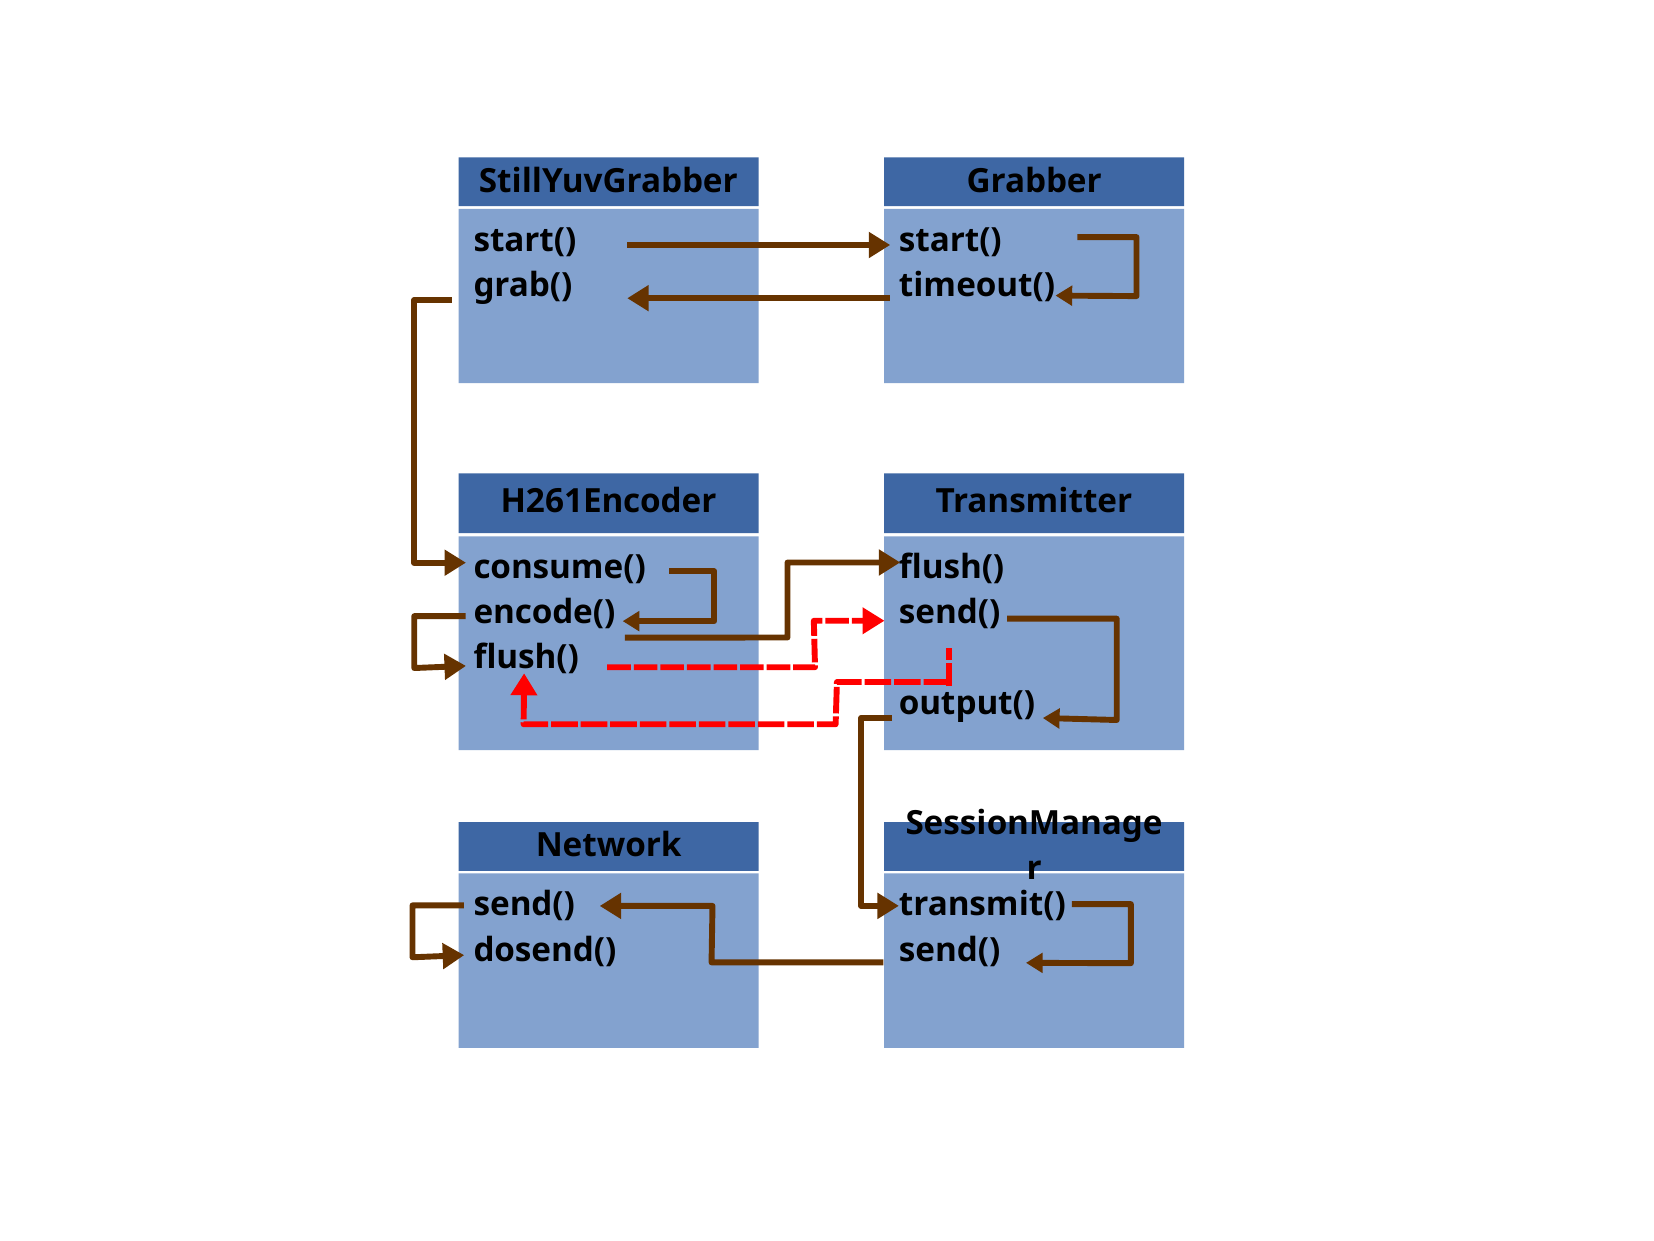

StillYuvGrabber
start()
grab()
Grabber
start()
timeout()
H261Encoder
consume()
encode()
flush()
Transmitter
flush()
send()
output()
SessionManager
transmit()
send()
Network
send()
dosend()